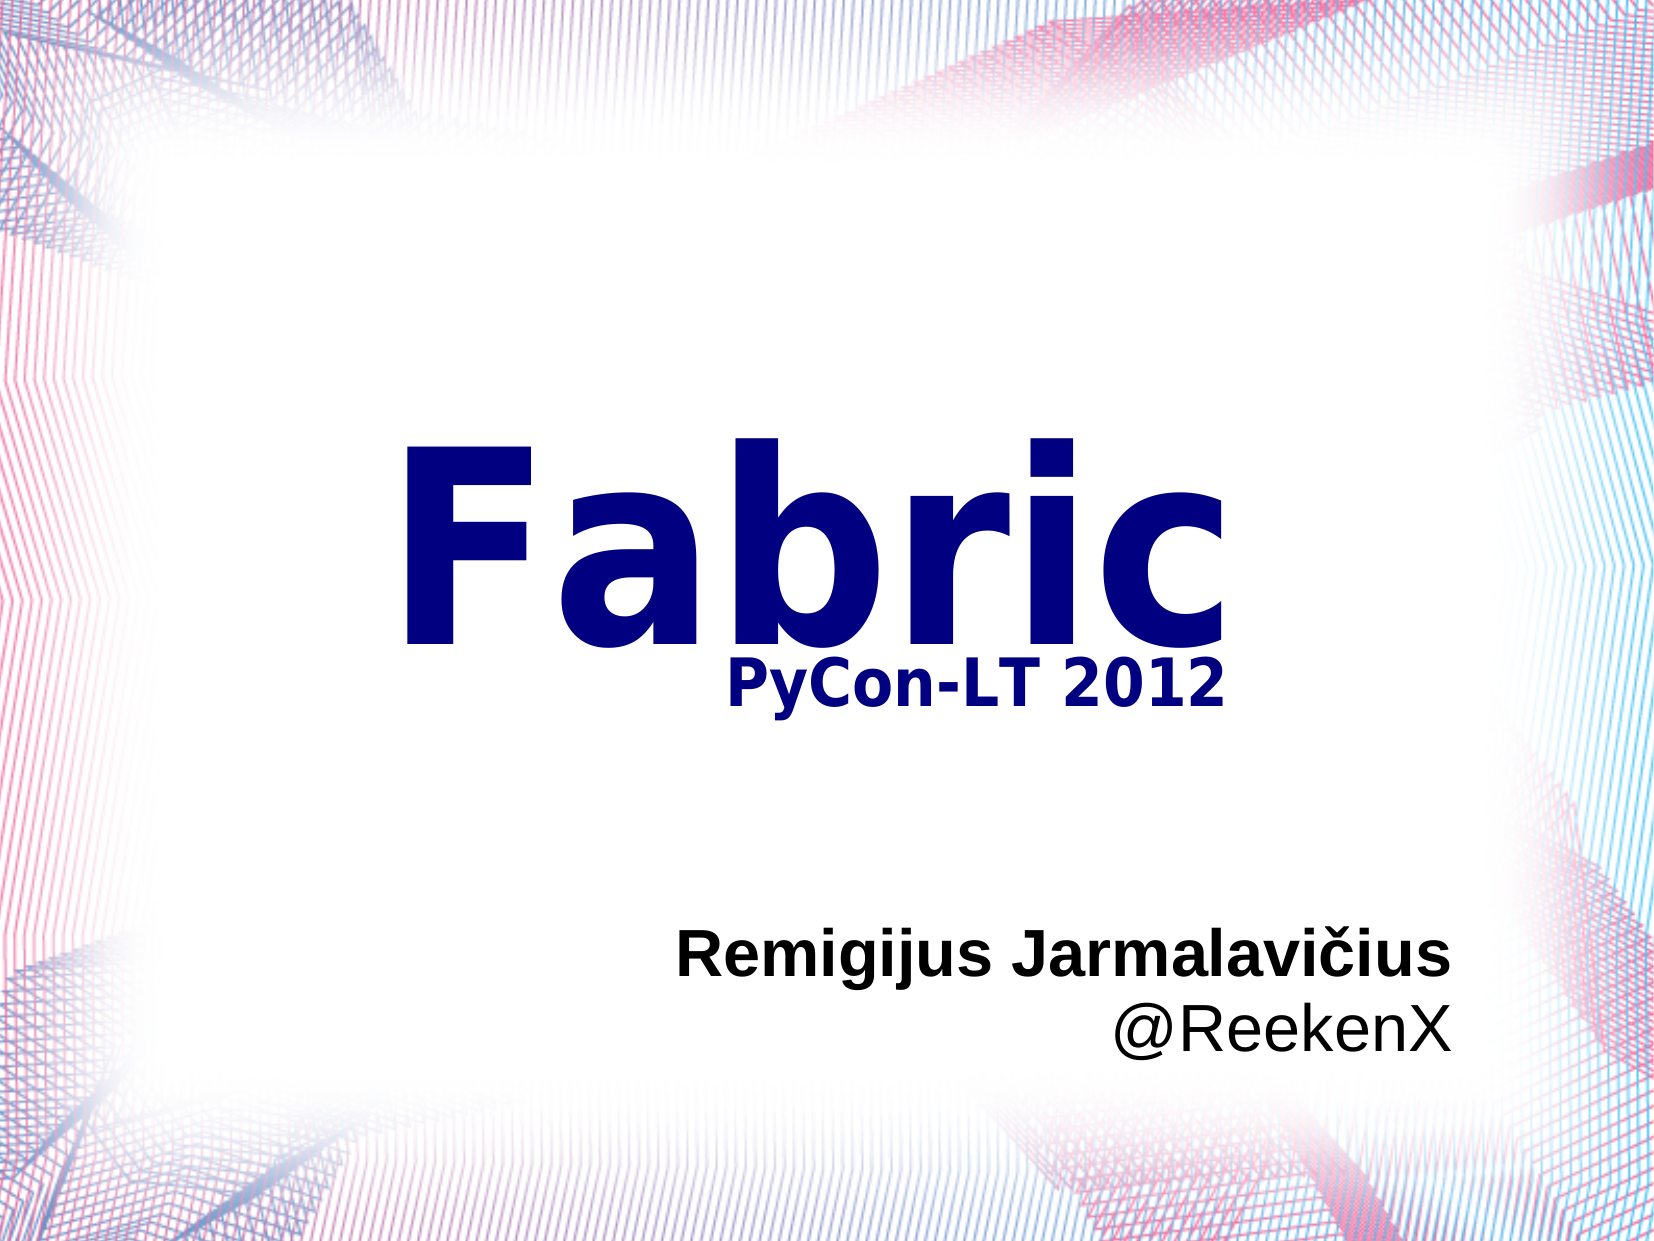

Remigijus Jarmalavičius
@ReekenX
Fabric
# PyCon-LT 2012